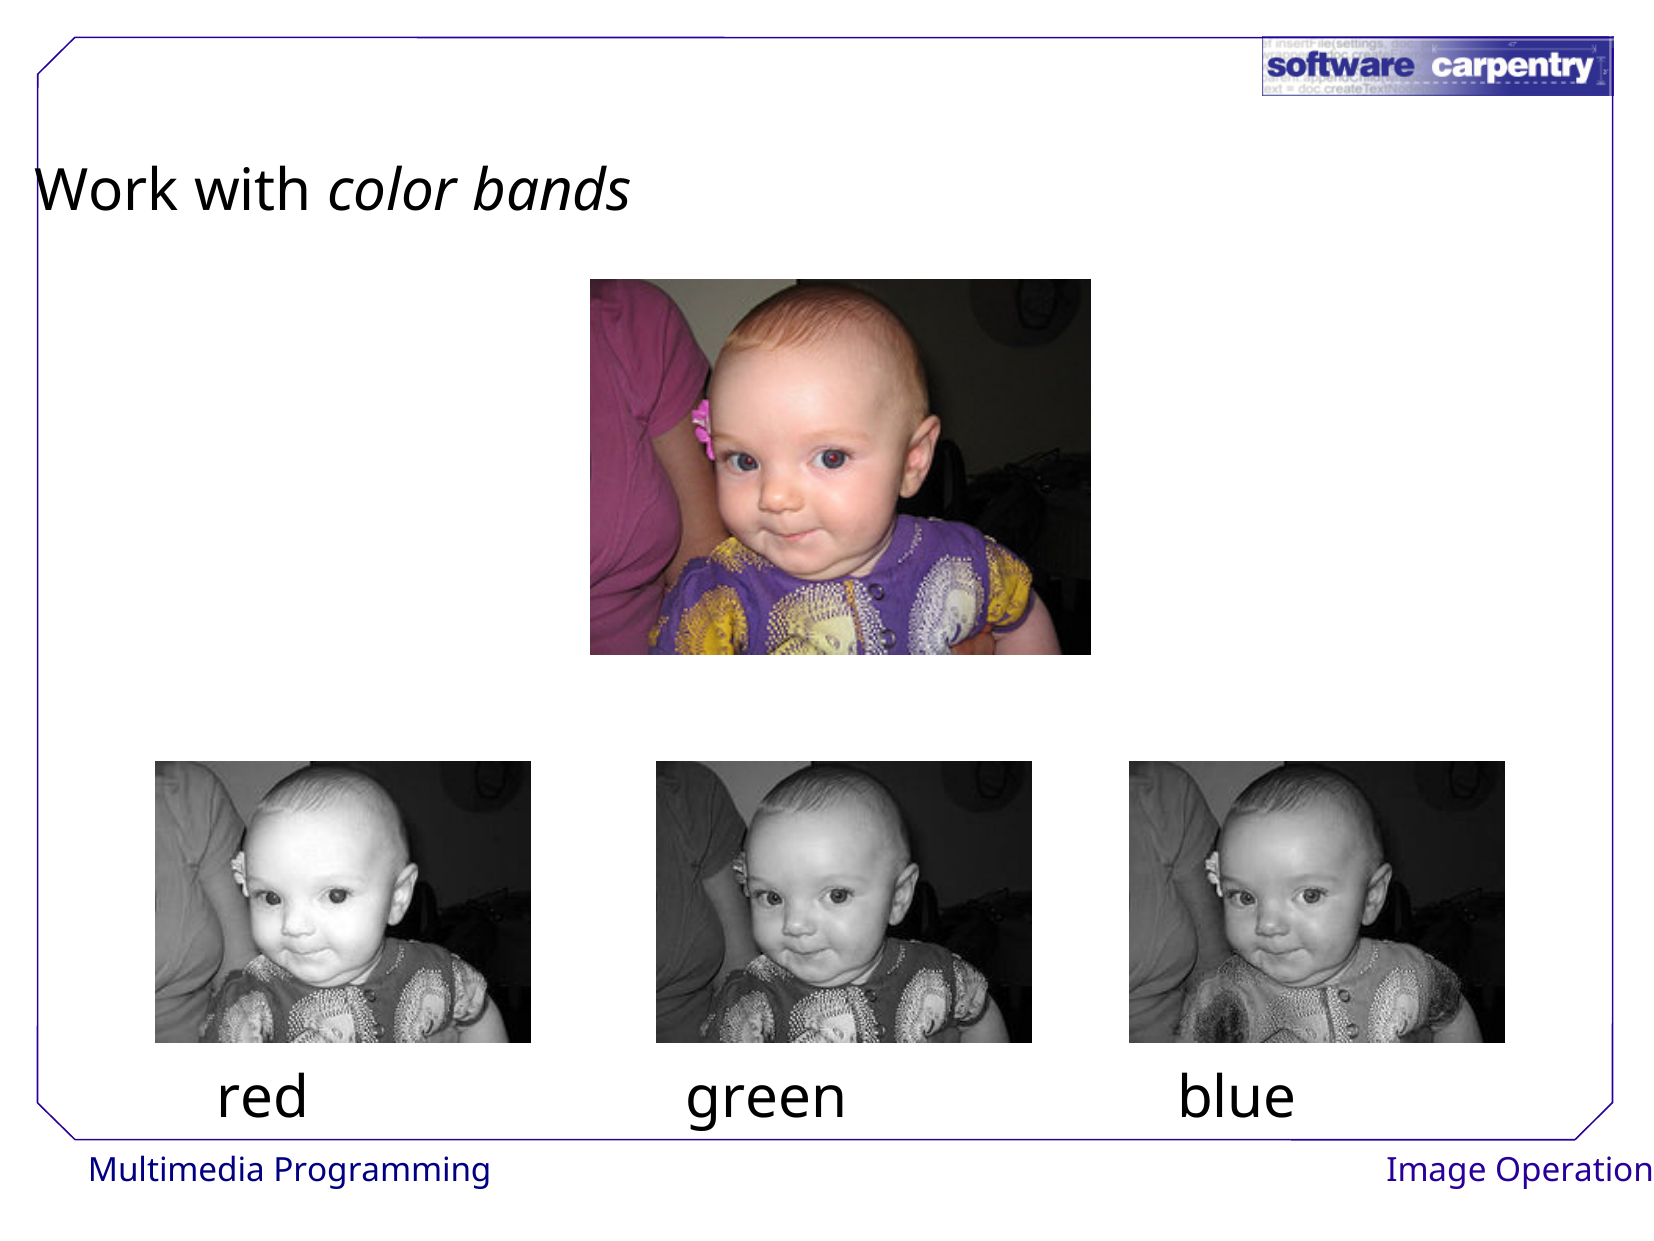

Work with color bands
red
green
blue